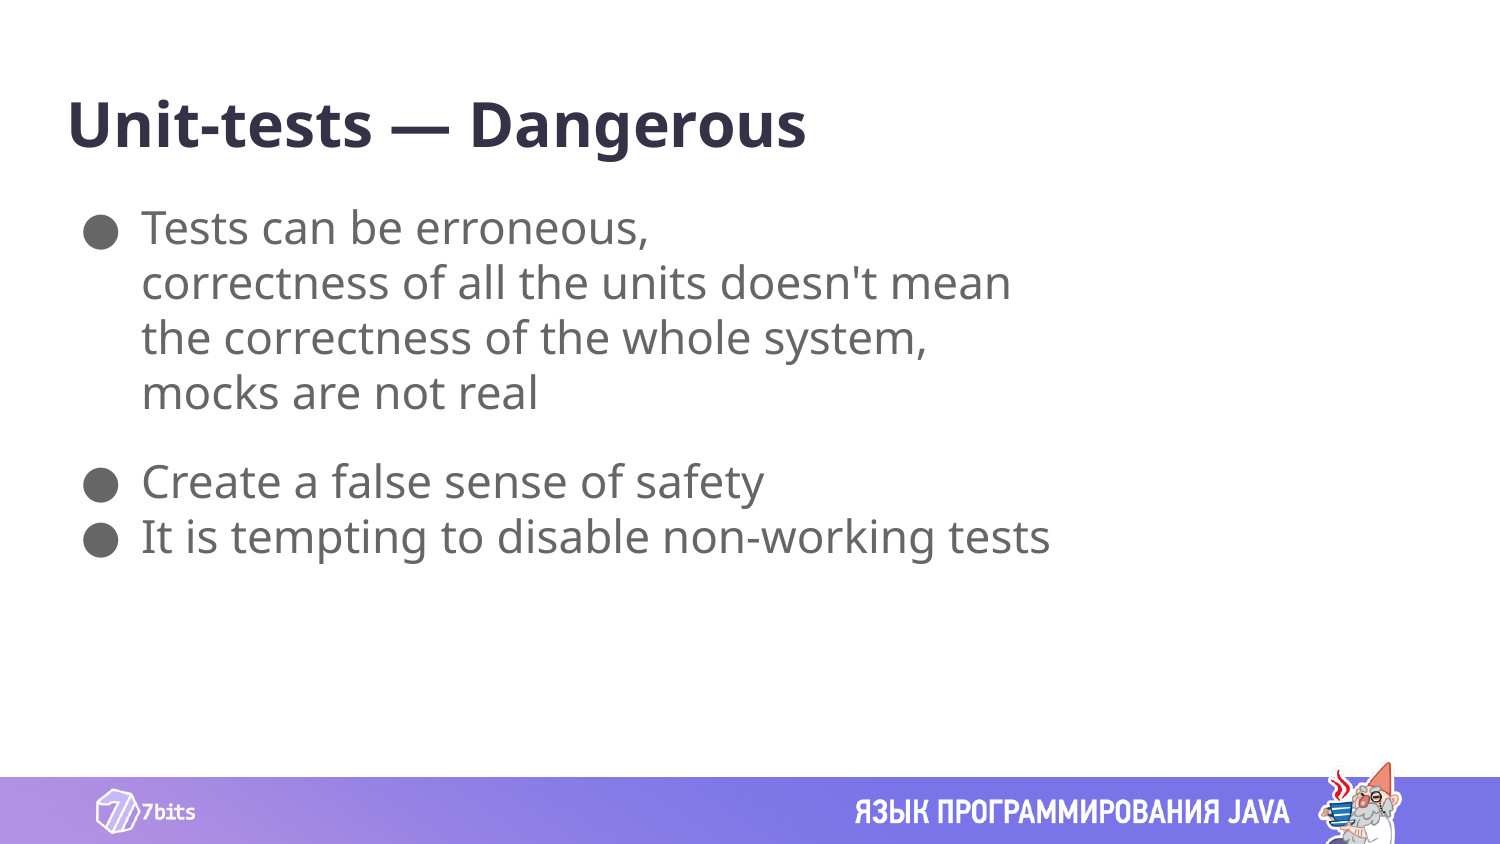

# Unit-tests — Dangerous
Tests can be erroneous,
correctness of all the units doesn't mean
the correctness of the whole system,
mocks are not real
Create a false sense of safety
It is tempting to disable non-working tests